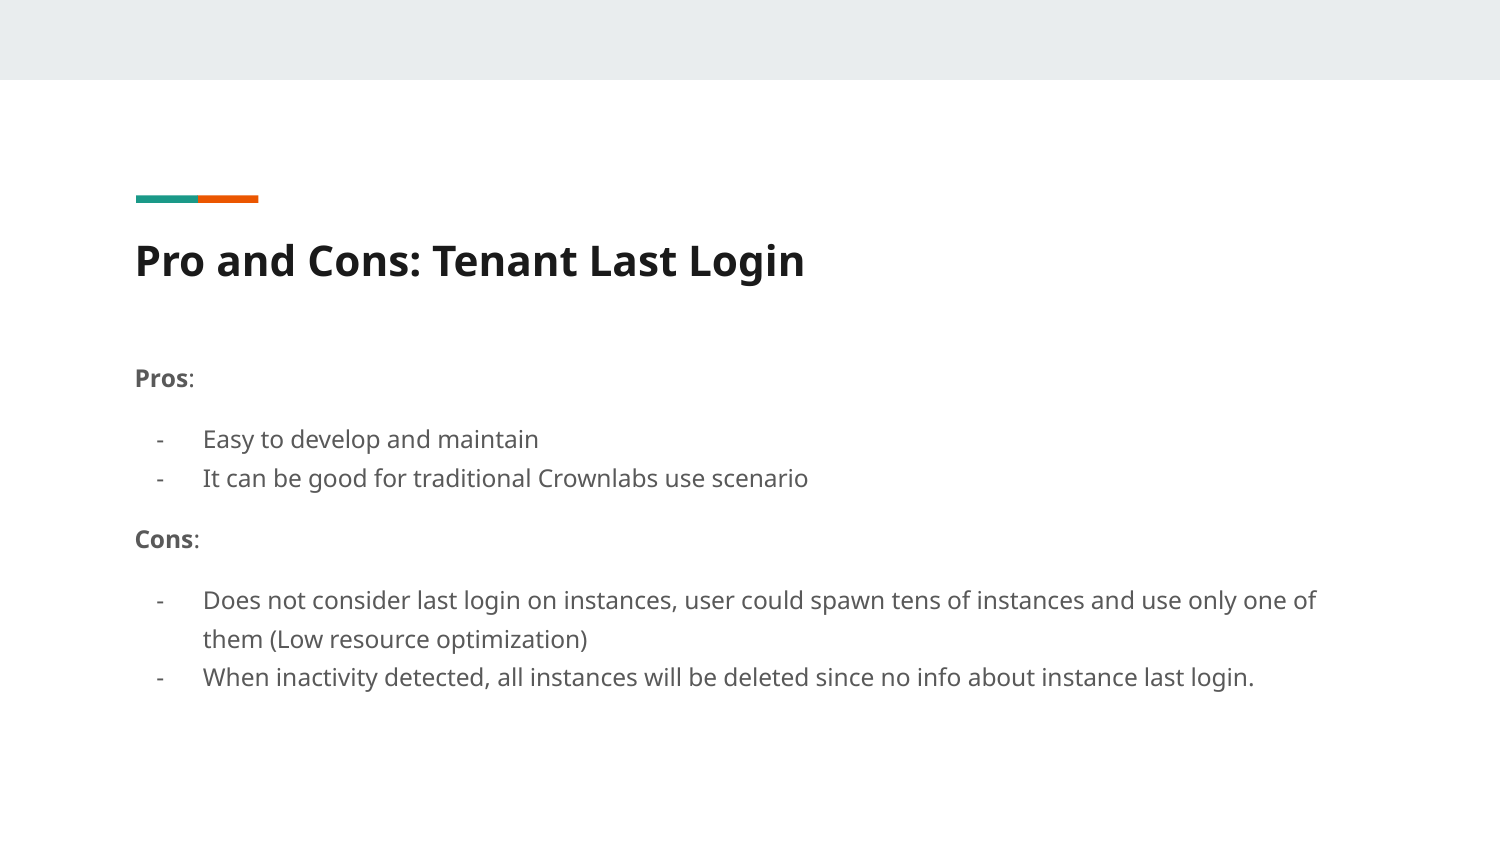

# Pro and Cons: Tenant Last Login
Pros:
Easy to develop and maintain
It can be good for traditional Crownlabs use scenario
Cons:
Does not consider last login on instances, user could spawn tens of instances and use only one of them (Low resource optimization)
When inactivity detected, all instances will be deleted since no info about instance last login.